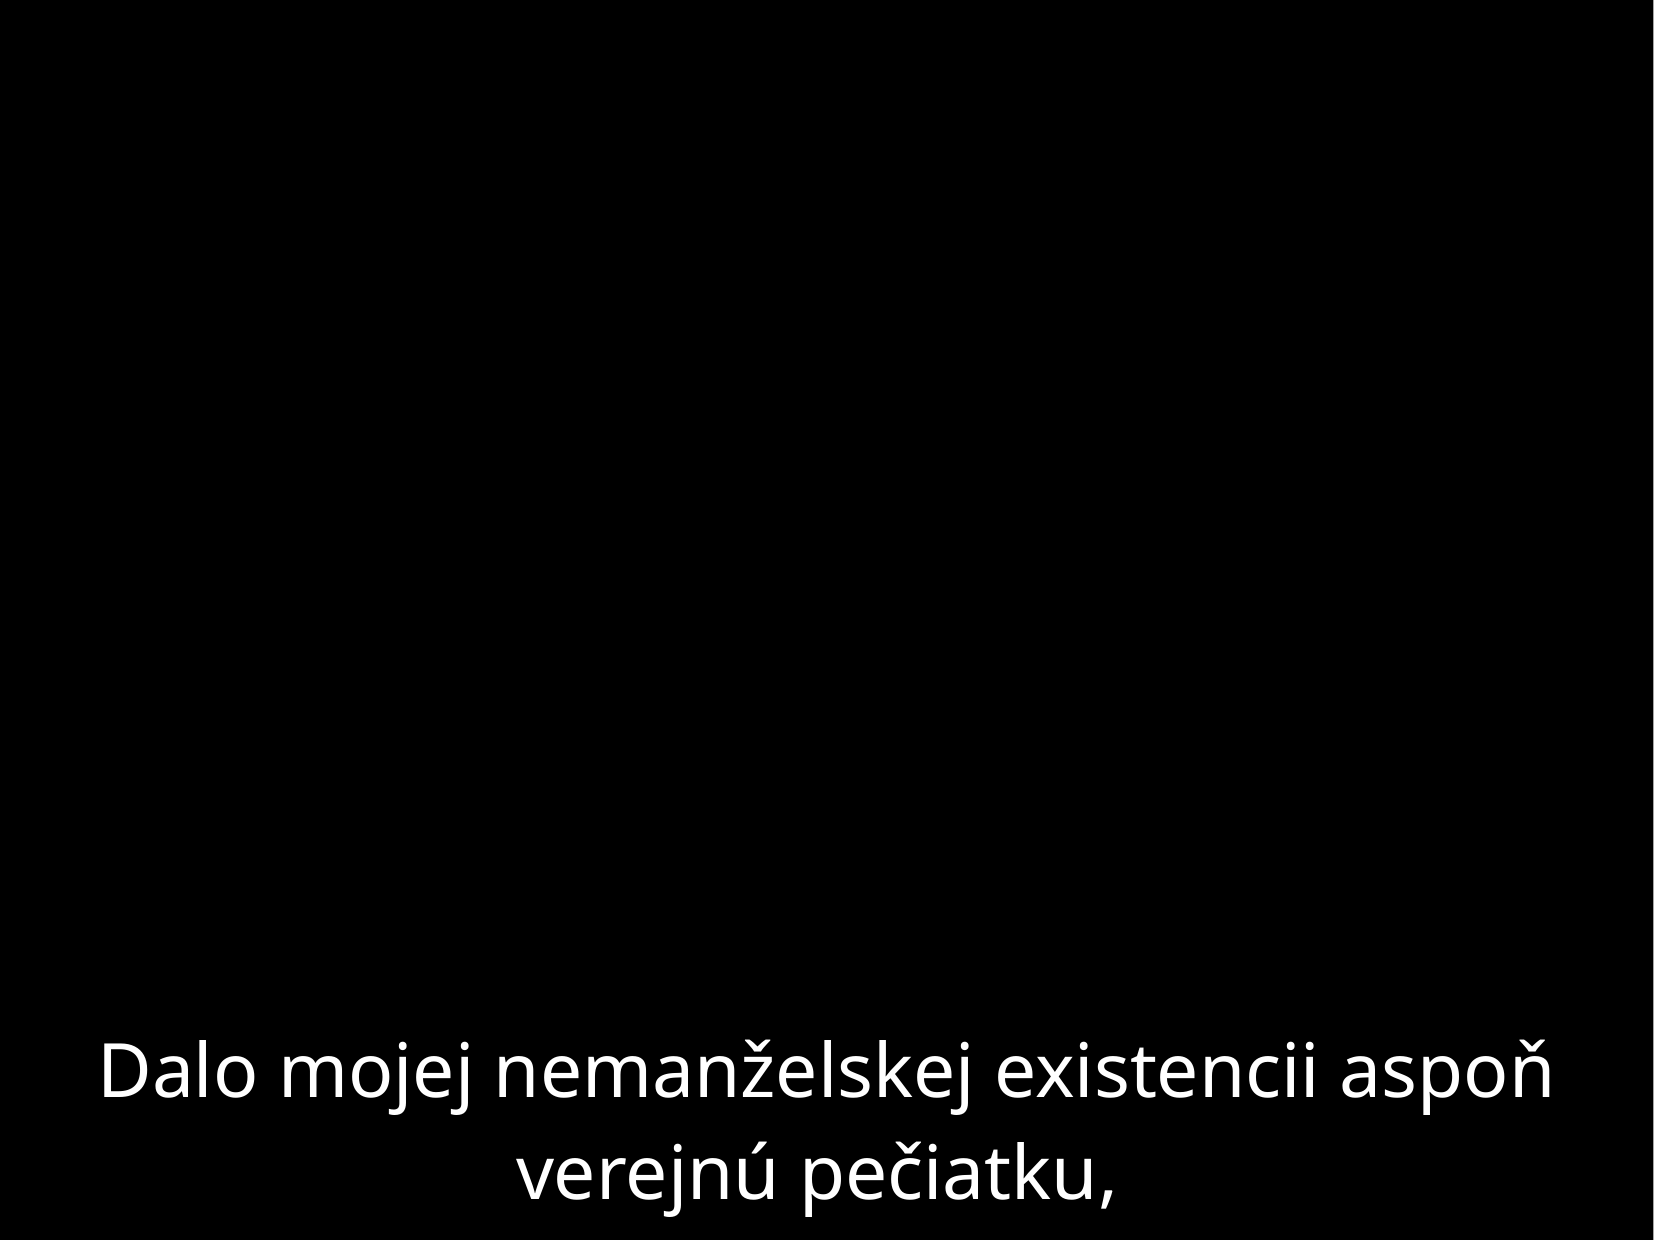

# Dalo mojej nemanželskej existencii aspoň verejnú pečiatku,